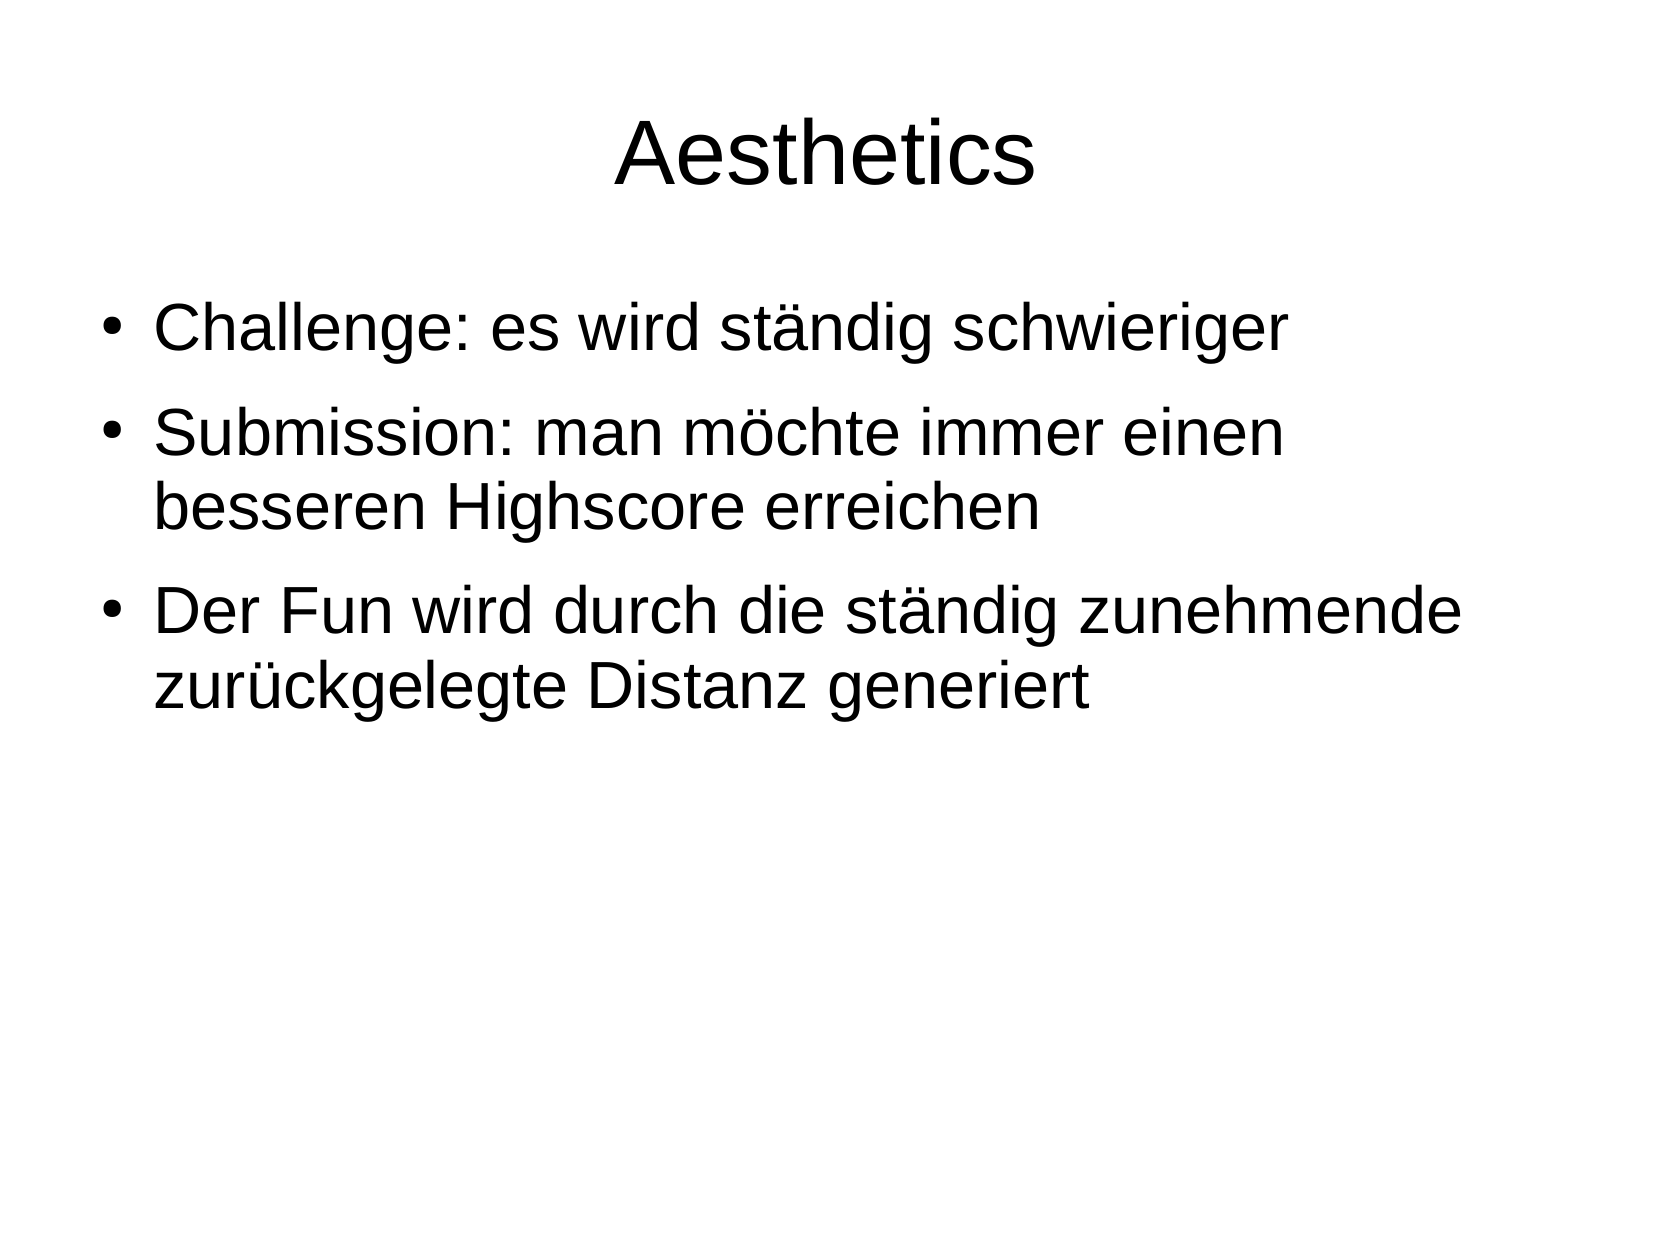

# Aesthetics
Challenge: es wird ständig schwieriger
Submission: man möchte immer einen besseren Highscore erreichen
Der Fun wird durch die ständig zunehmende zurückgelegte Distanz generiert